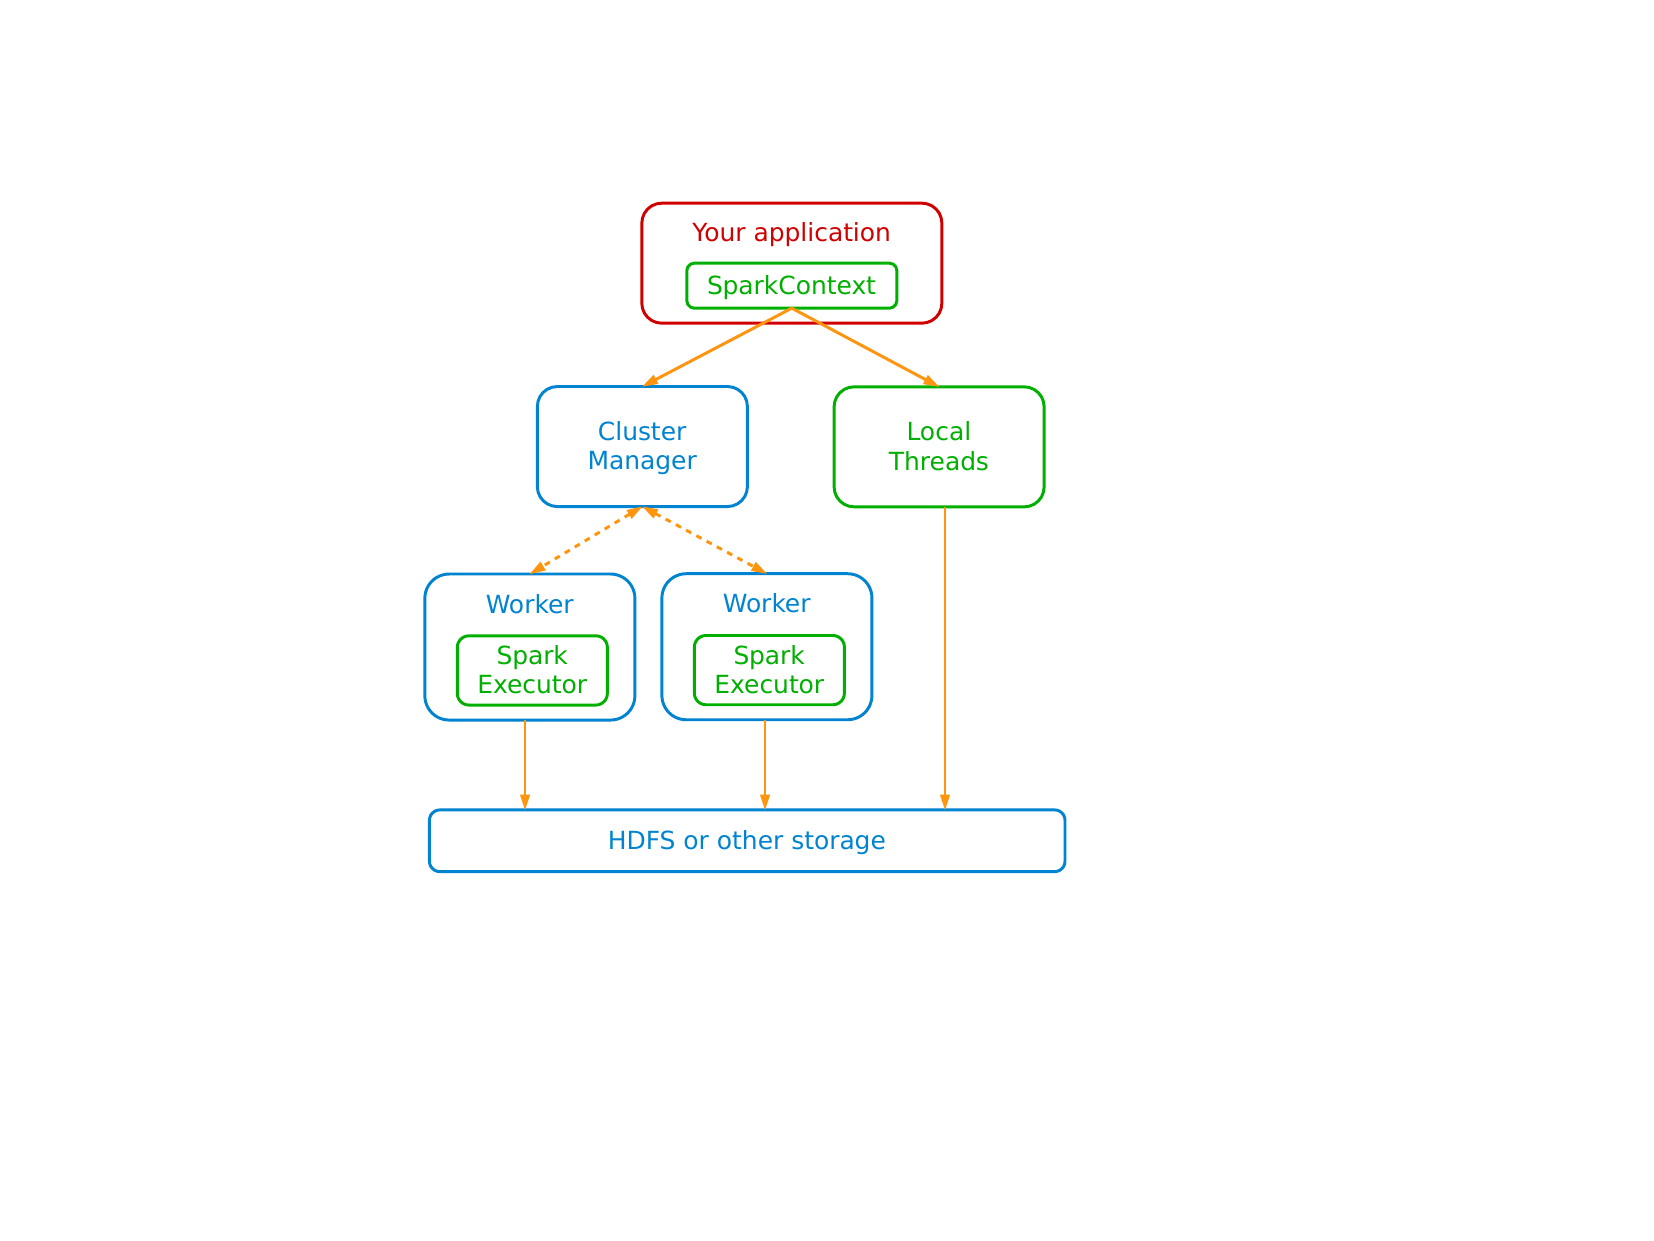

Your application
SparkContext
Cluster
Manager
Local
Threads
Worker
Worker
Spark
Executor
Spark
Executor
HDFS or other storage